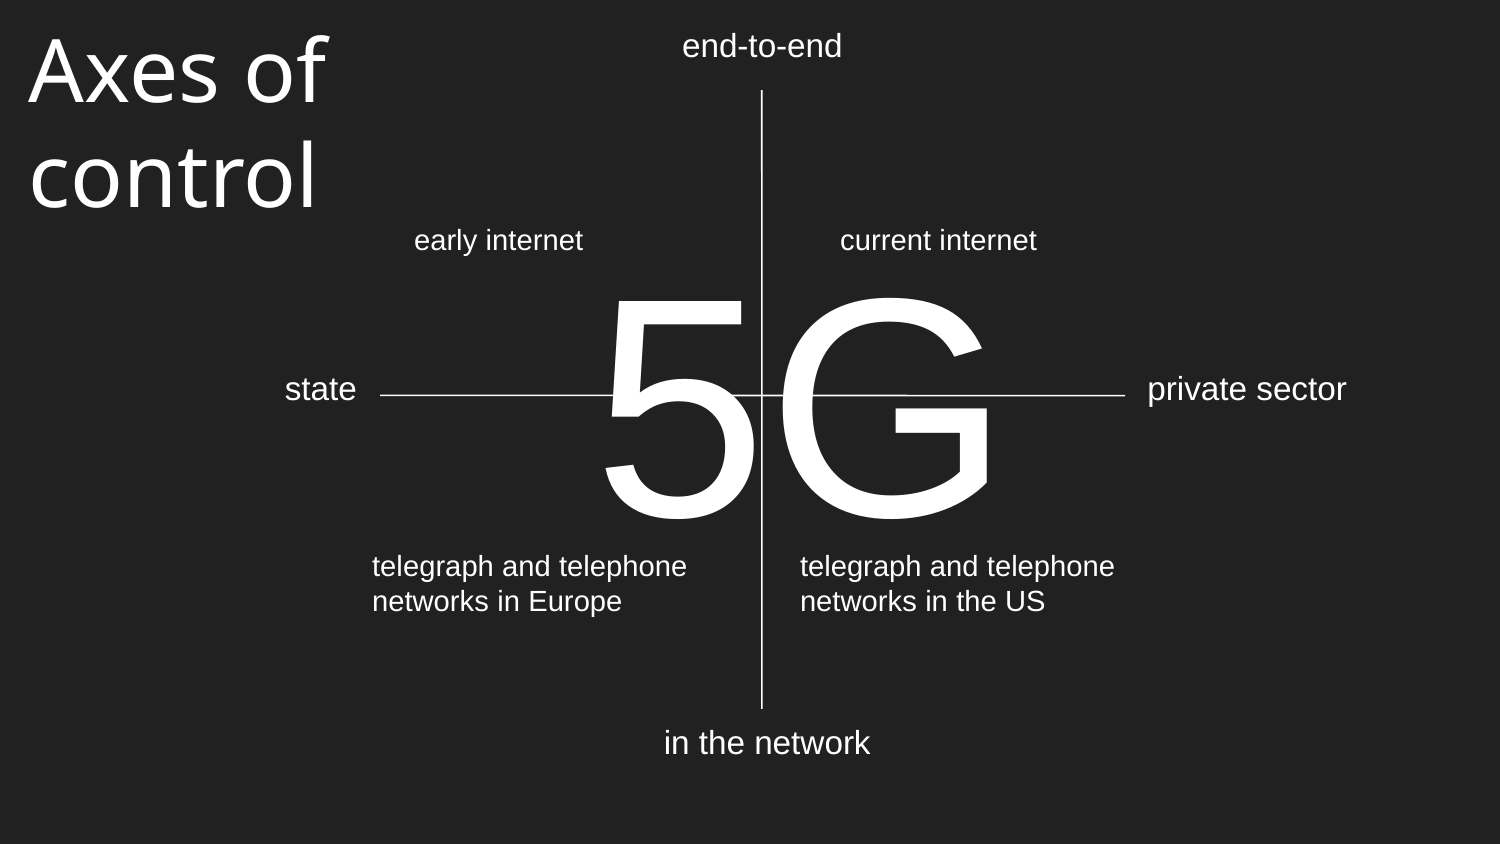

Axes of control
end-to-end
5G
early internet
current internet
state
private sector
telegraph and telephone networks in Europe
telegraph and telephone networks in the US
in the network